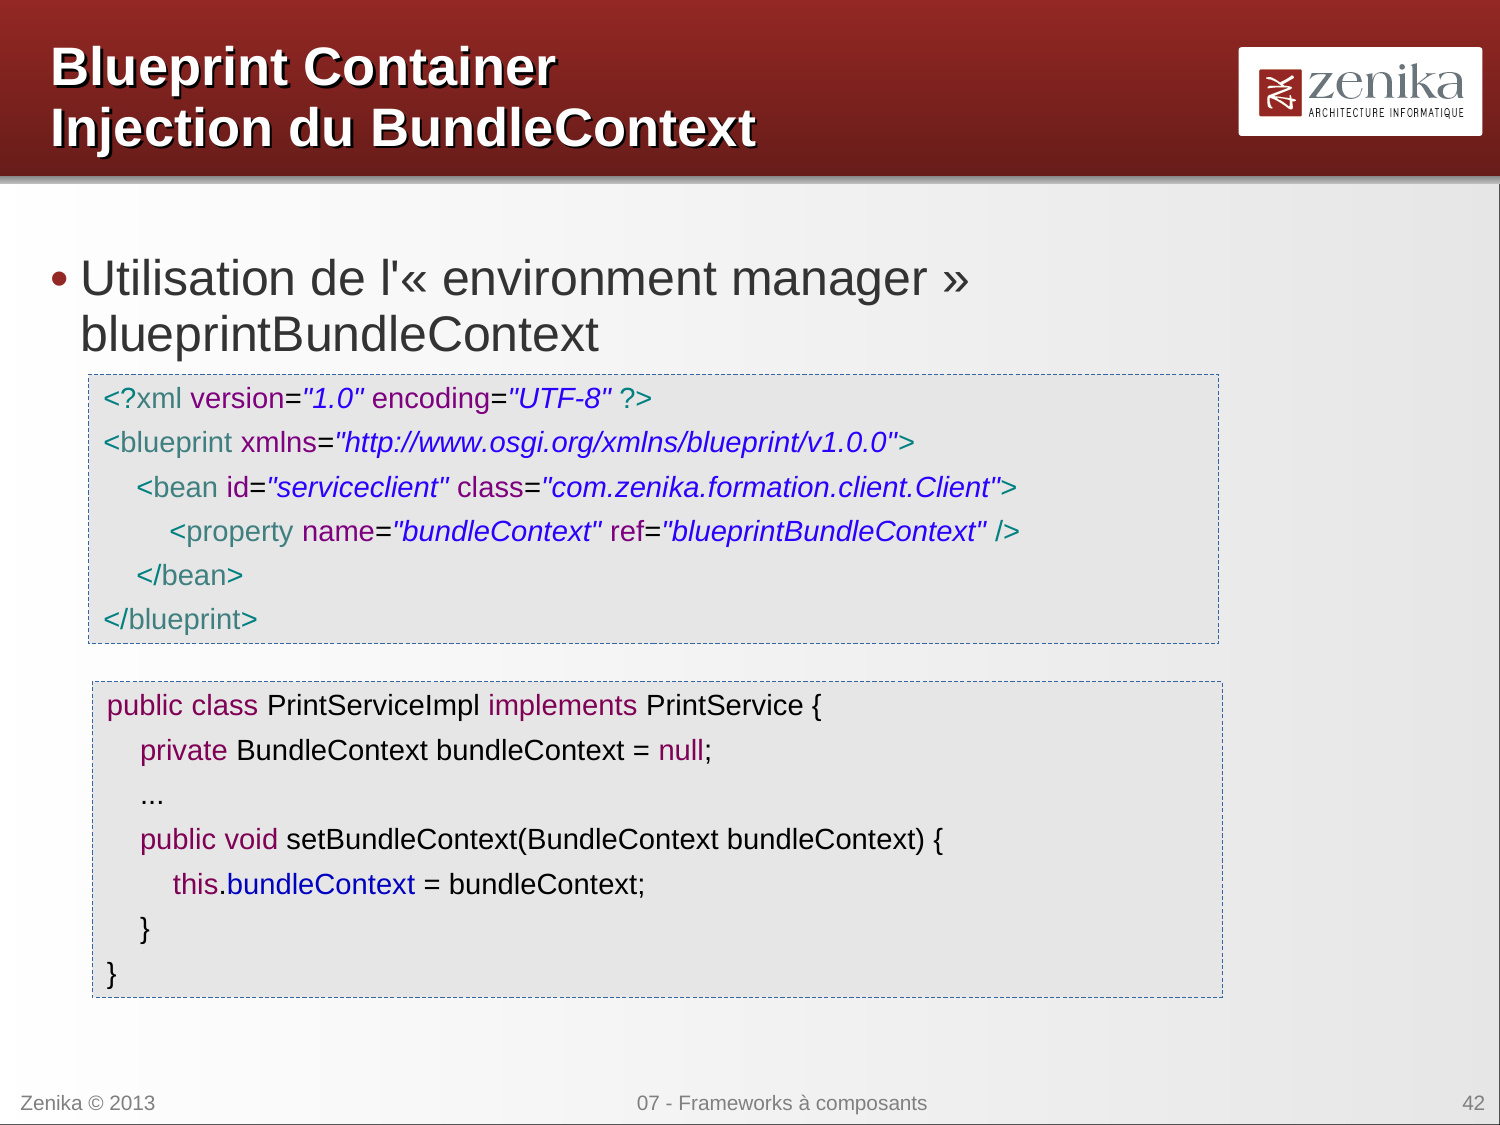

# Blueprint Container Injection du BundleContext
Utilisation de l'« environment manager » blueprintBundleContext
<?xml version="1.0" encoding="UTF-8" ?>
<blueprint xmlns="http://www.osgi.org/xmlns/blueprint/v1.0.0">
 <bean id="serviceclient" class="com.zenika.formation.client.Client">
 <property name="bundleContext" ref="blueprintBundleContext" />
 </bean>
</blueprint>
public class PrintServiceImpl implements PrintService {
 private BundleContext bundleContext = null;
 ...
 public void setBundleContext(BundleContext bundleContext) {
 this.bundleContext = bundleContext;
 }
}